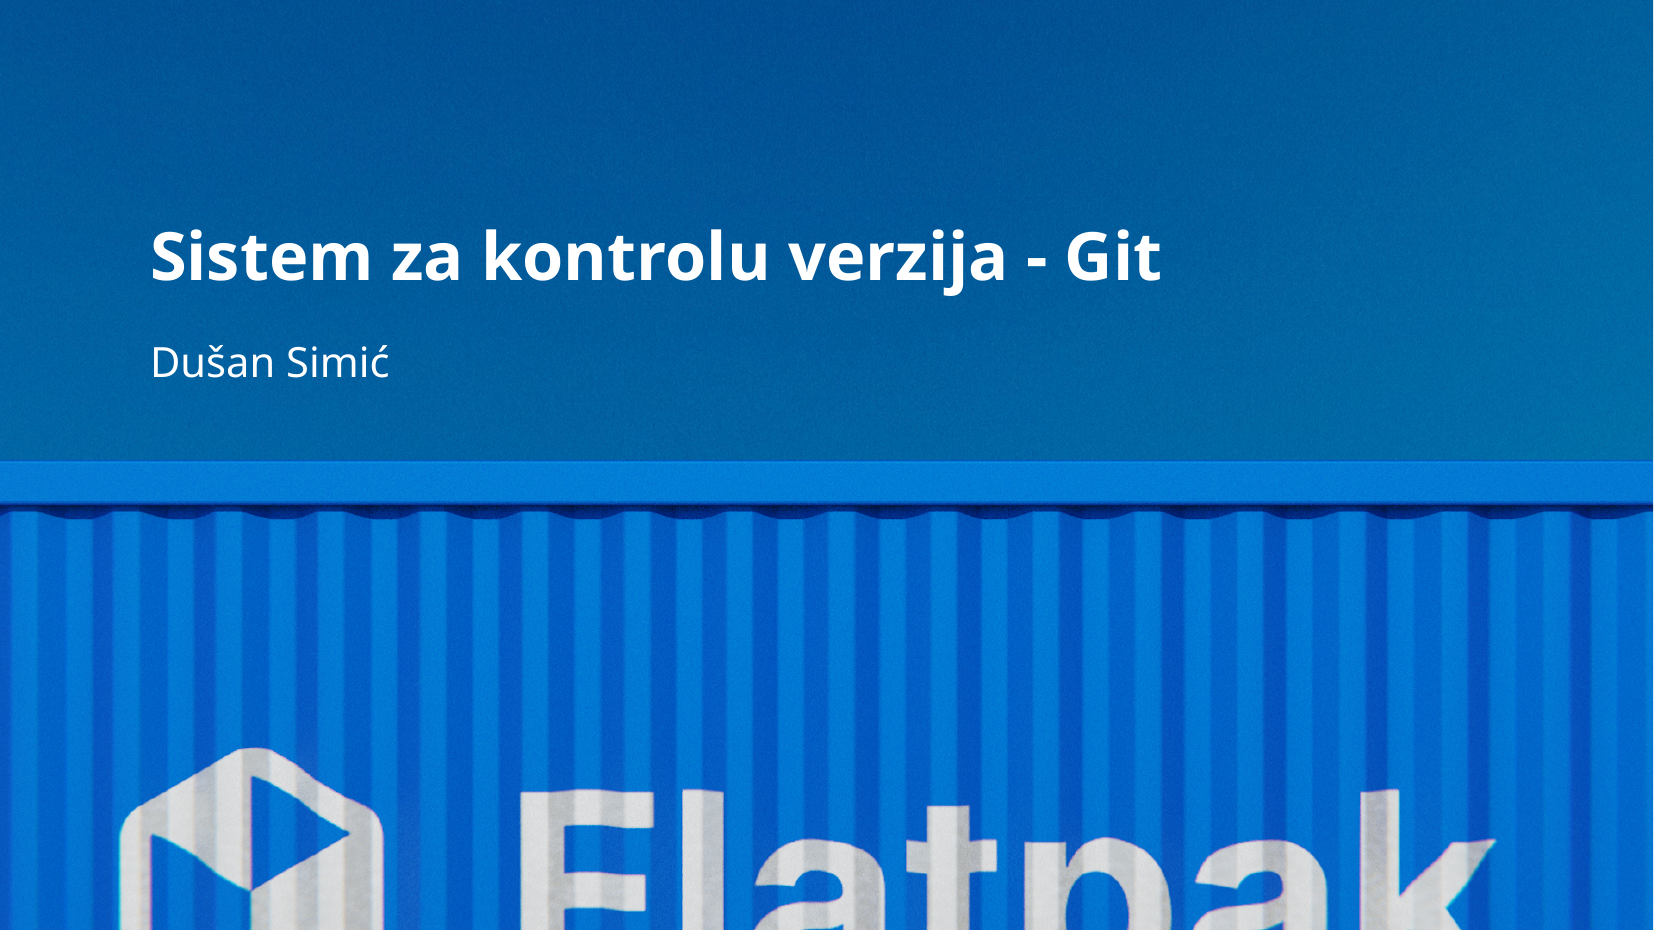

# Sistem za kontrolu verzija - Git
Dušan Simić